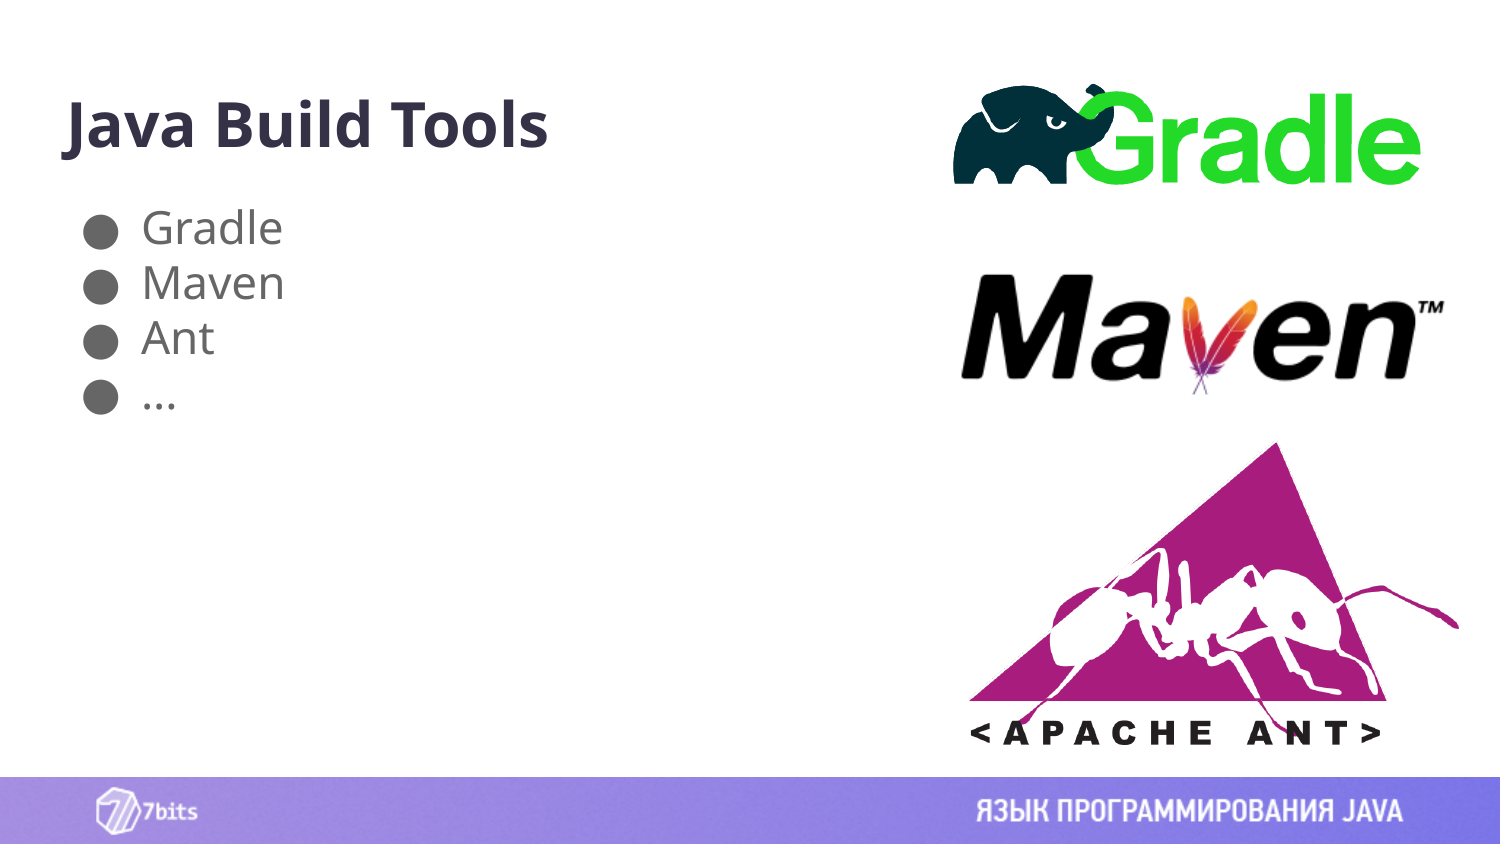

# Java Build Tools
Gradle
Maven
Ant
...